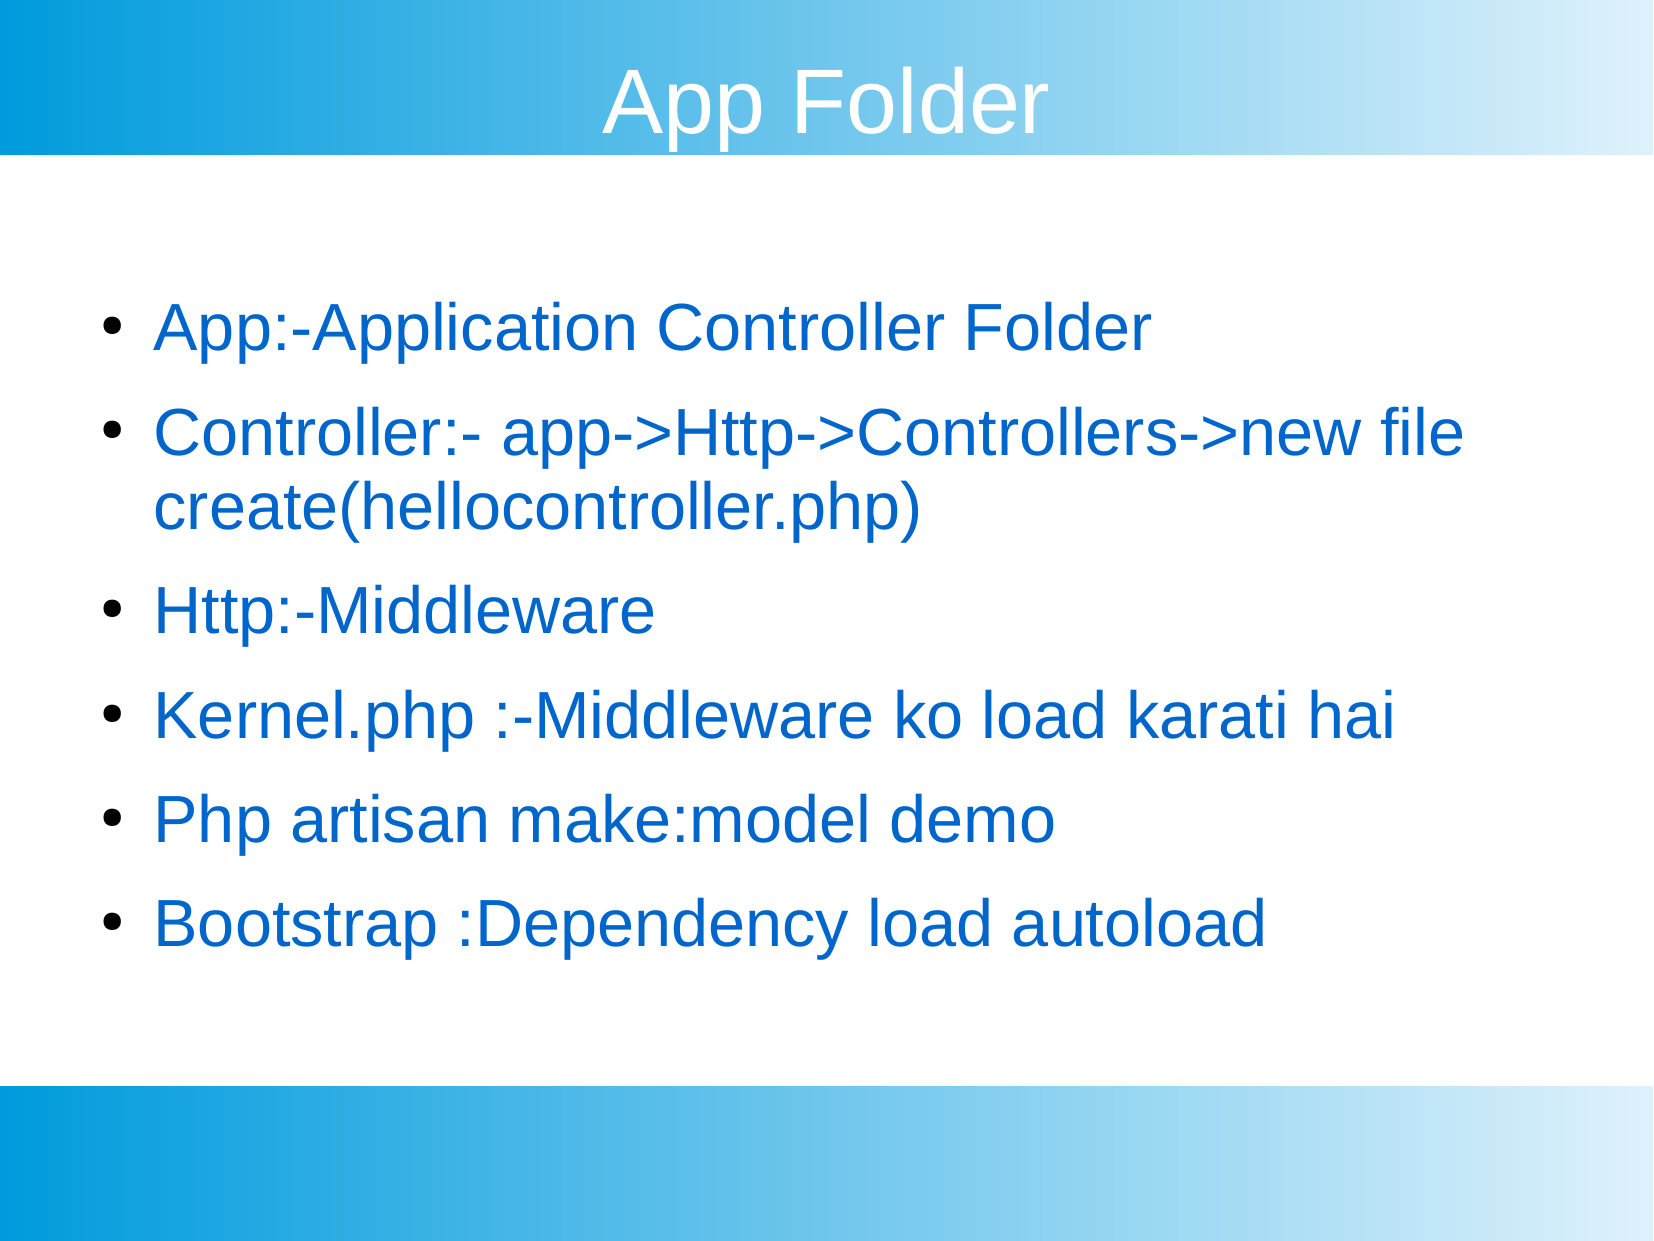

# App Folder
App:-Application Controller Folder
Controller:- app->Http->Controllers->new file create(hellocontroller.php)
Http:-Middleware
Kernel.php :-Middleware ko load karati hai
Php artisan make:model demo
Bootstrap :Dependency load autoload